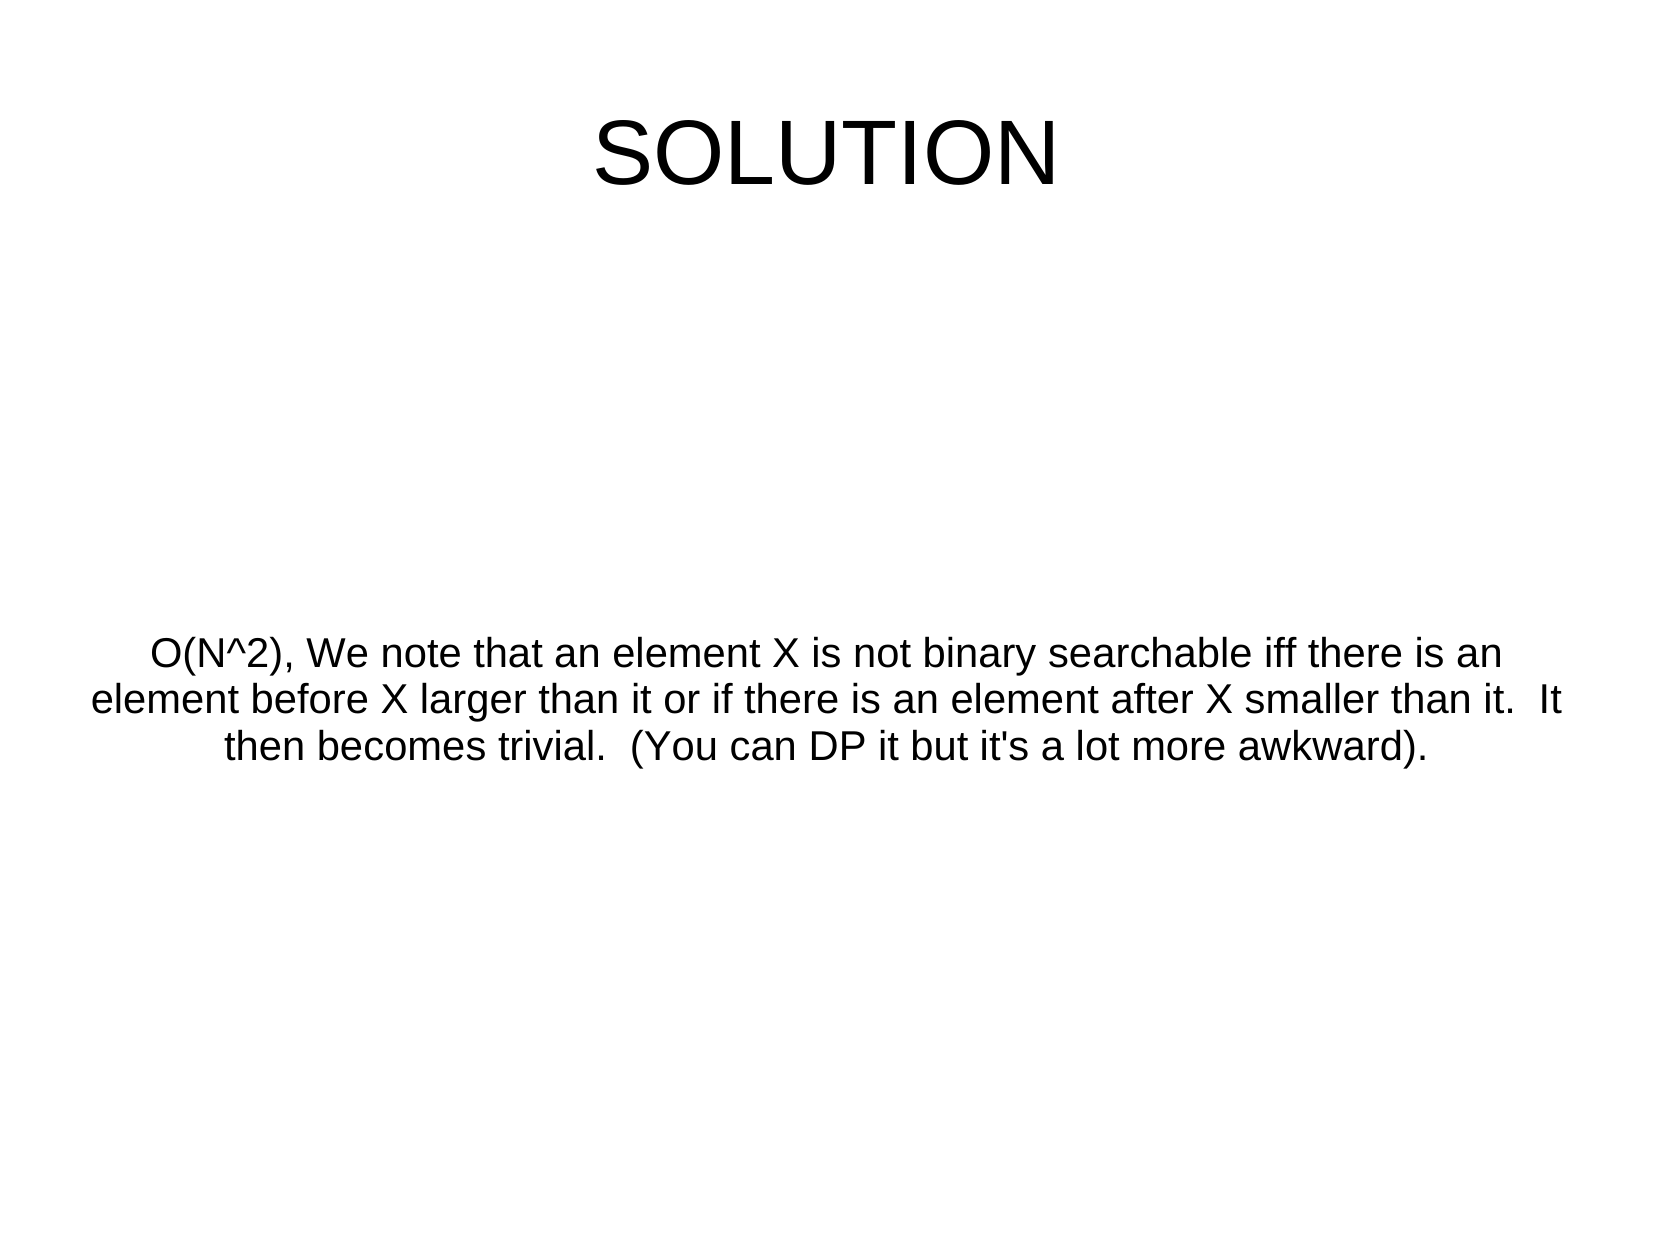

# SOLUTION
O(N^2), We note that an element X is not binary searchable iff there is an element before X larger than it or if there is an element after X smaller than it. It then becomes trivial. (You can DP it but it's a lot more awkward).